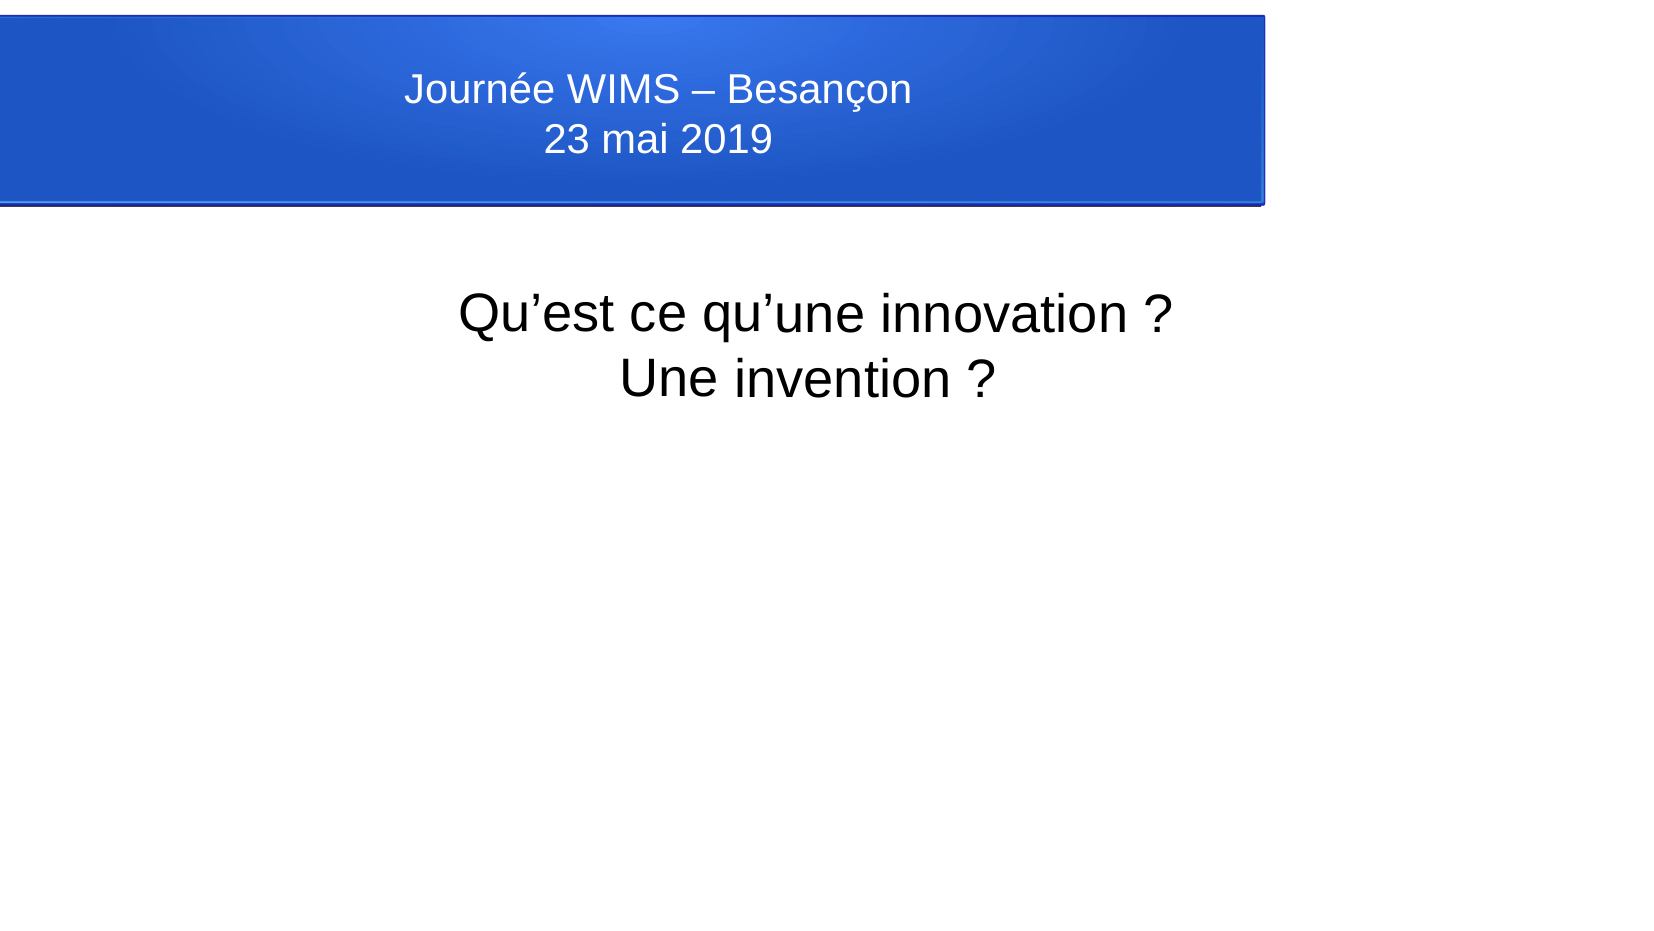

Journée WIMS – Besançon
23 mai 2019
Qu’est ce qu’une innovation ?
Une invention ?